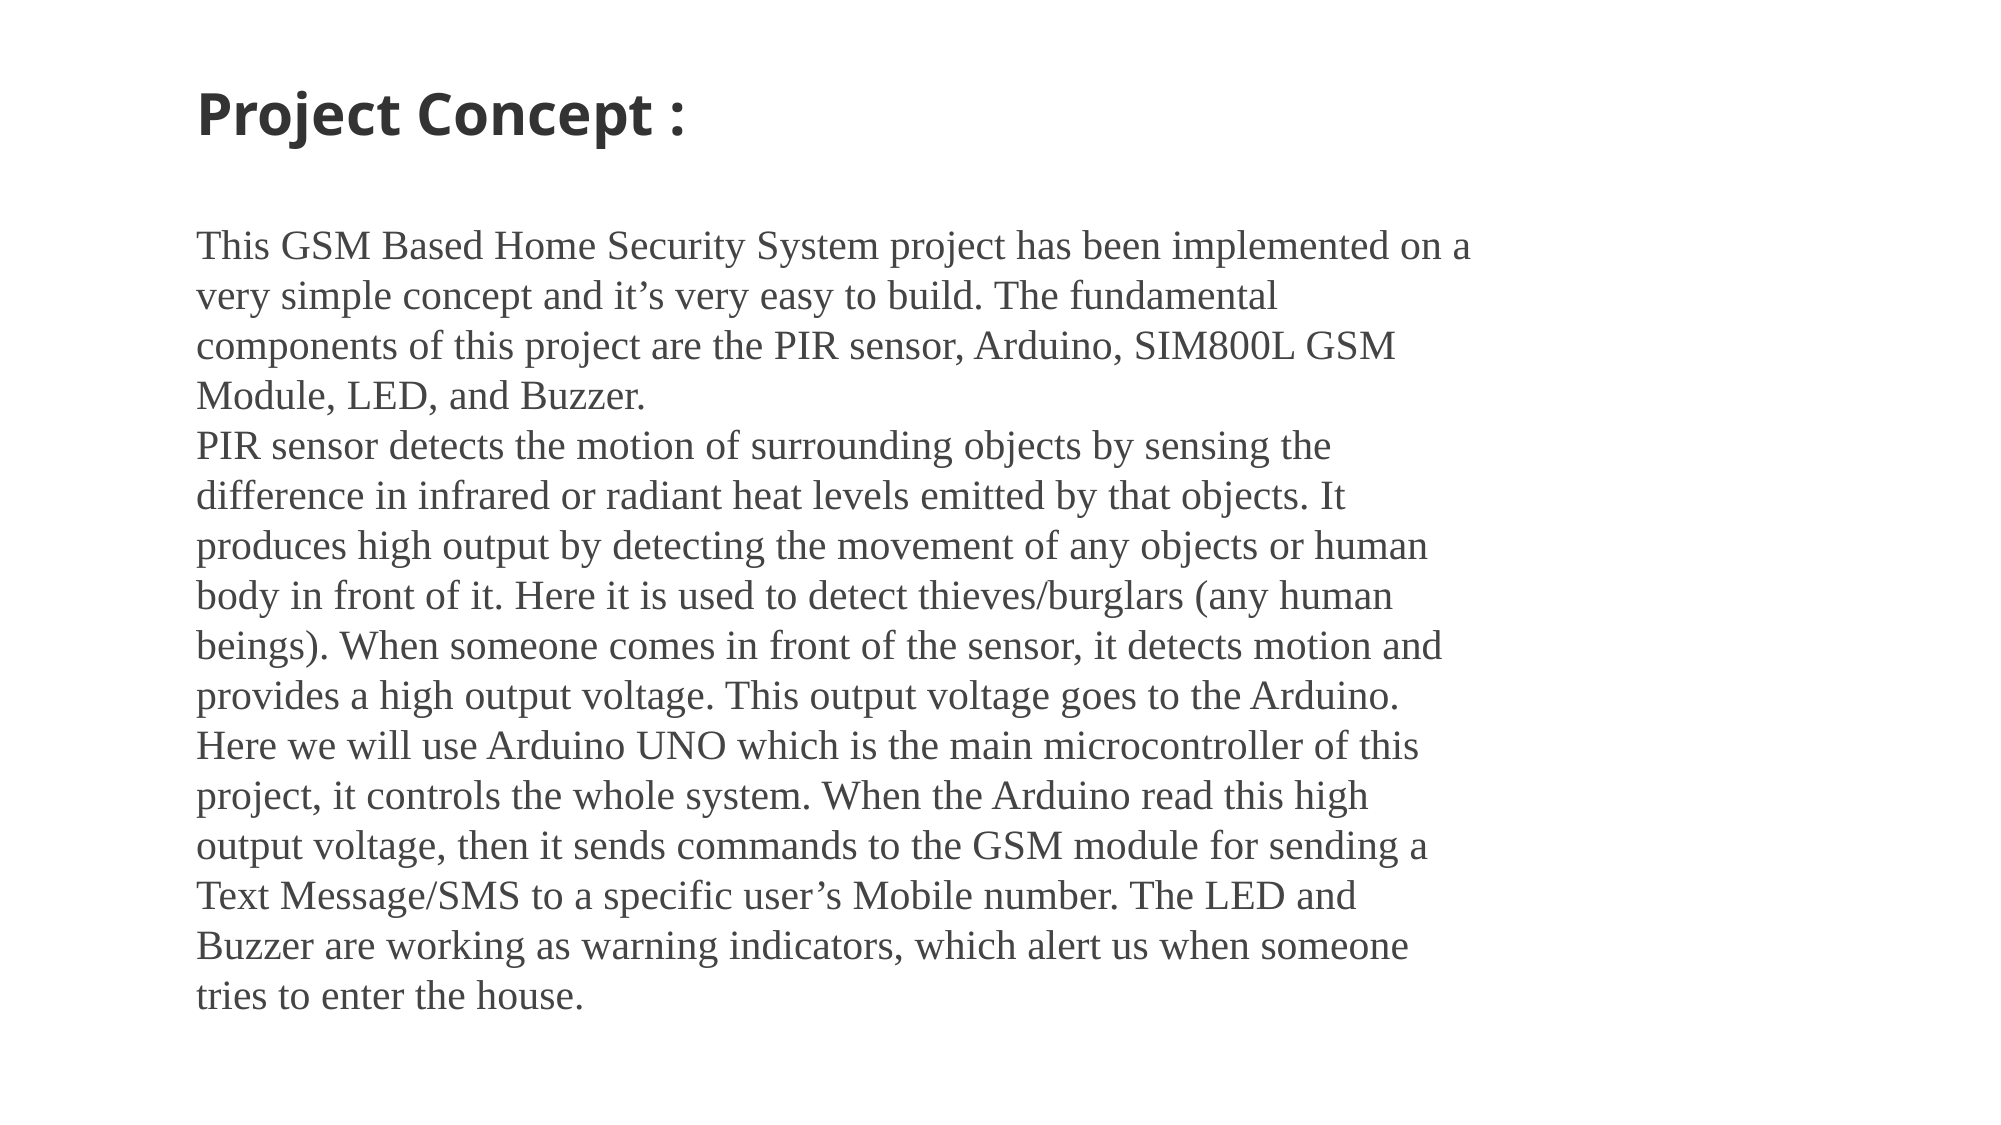

Project Concept :
This GSM Based Home Security System project has been implemented on a very simple concept and it’s very easy to build. The fundamental components of this project are the PIR sensor, Arduino, SIM800L GSM Module, LED, and Buzzer.
PIR sensor detects the motion of surrounding objects by sensing the difference in infrared or radiant heat levels emitted by that objects. It produces high output by detecting the movement of any objects or human body in front of it. Here it is used to detect thieves/burglars (any human beings). When someone comes in front of the sensor, it detects motion and provides a high output voltage. This output voltage goes to the Arduino. Here we will use Arduino UNO which is the main microcontroller of this project, it controls the whole system. When the Arduino read this high output voltage, then it sends commands to the GSM module for sending a Text Message/SMS to a specific user’s Mobile number. The LED and Buzzer are working as warning indicators, which alert us when someone tries to enter the house.